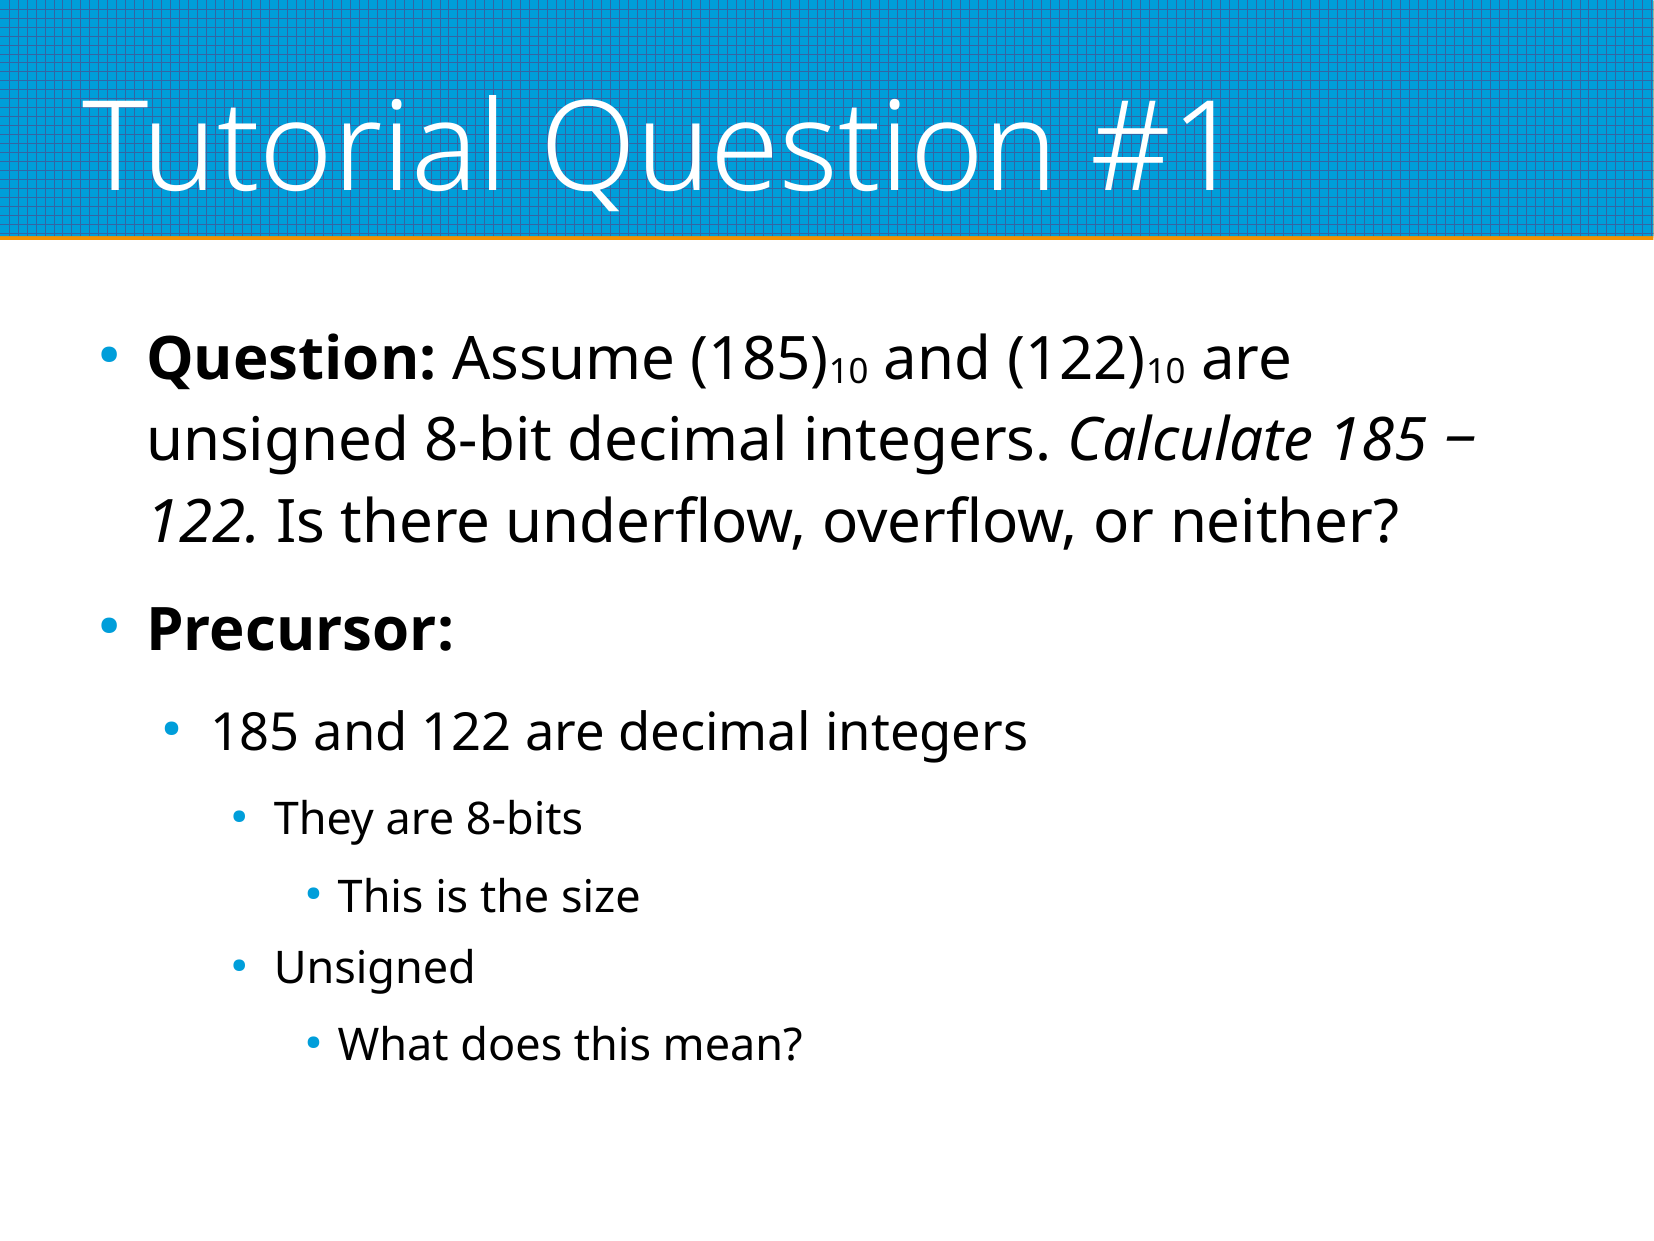

# Tutorial Question #1
Question: Assume (185)10 and (122)10 are unsigned 8-bit decimal integers. Calculate 185 ‒ 122. Is there underflow, overflow, or neither?
Precursor:
185 and 122 are decimal integers
They are 8-bits
This is the size
Unsigned
What does this mean?